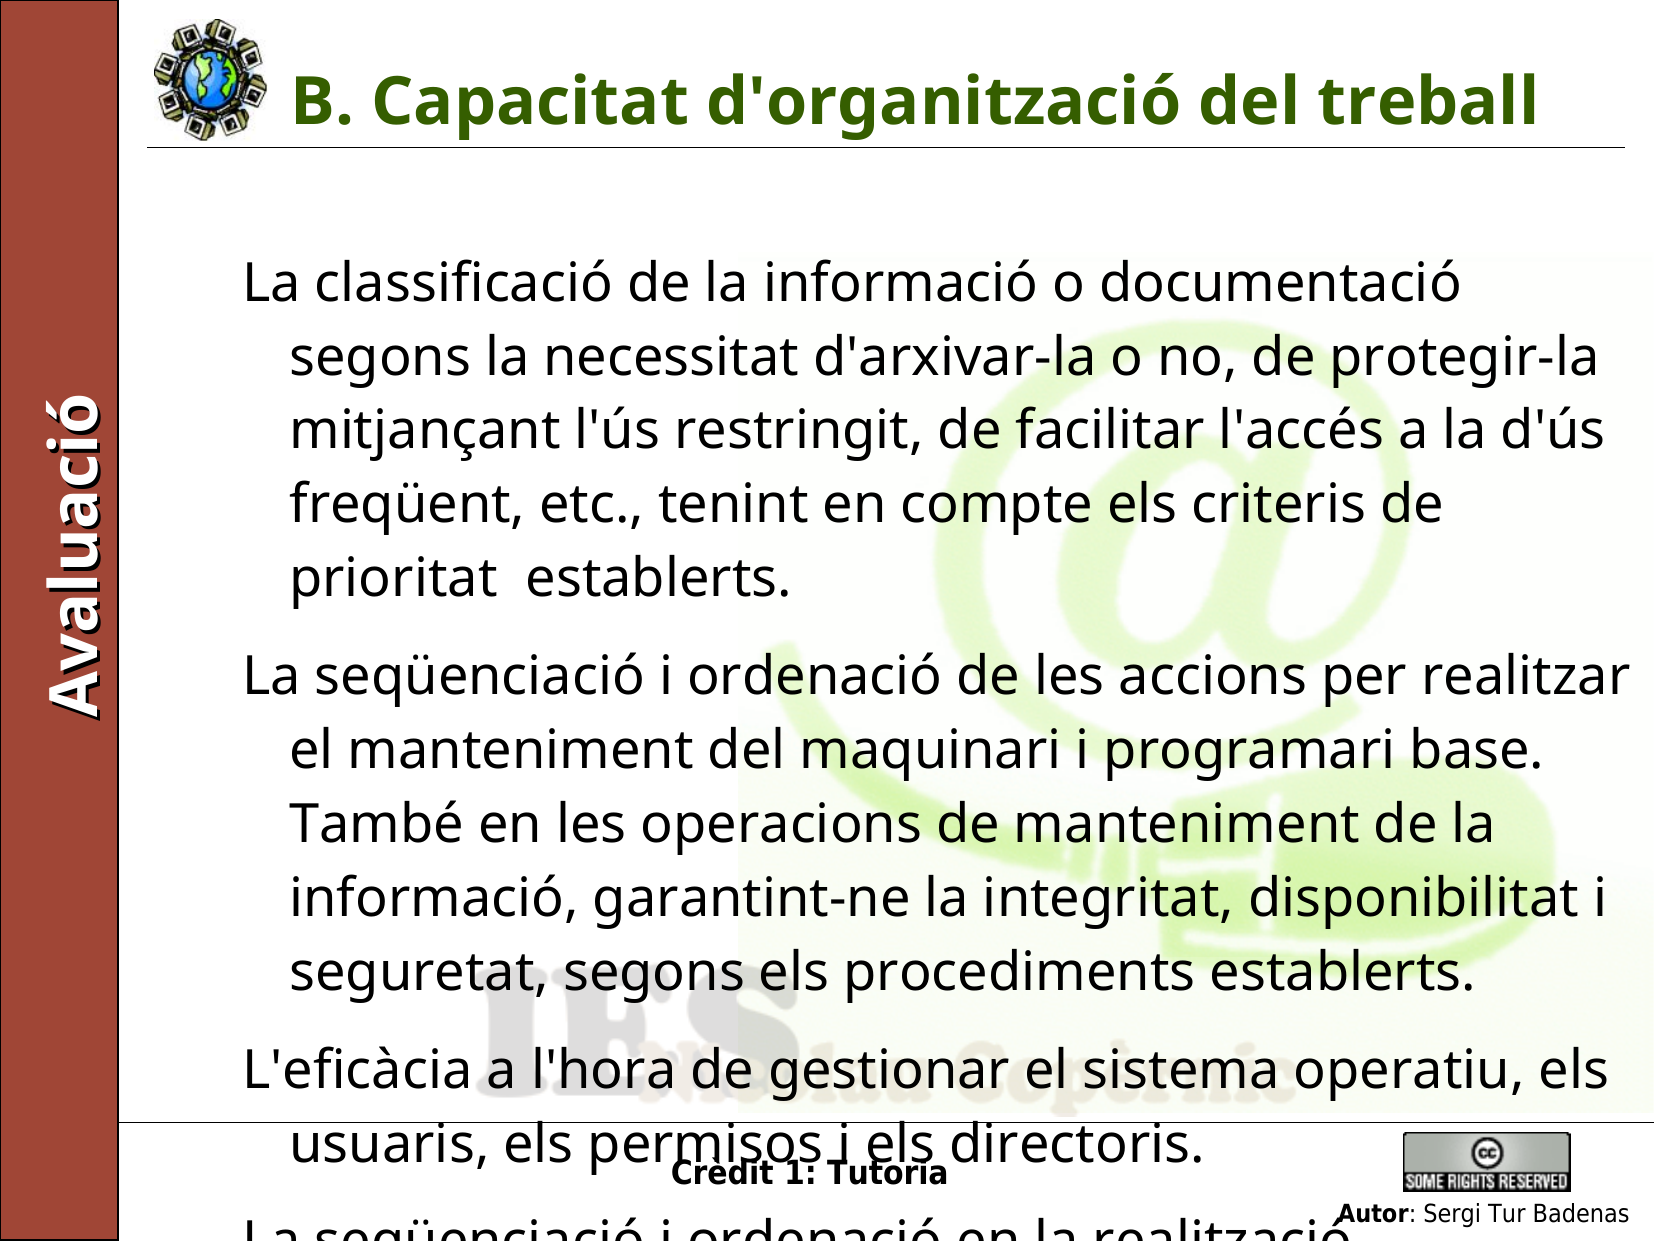

# B. Capacitat d'organització del treball
La classificació de la informació o documentació segons la necessitat d'arxivar-la o no, de protegir-la mitjançant l'ús restringit, de facilitar l'accés a la d'ús freqüent, etc., tenint en compte els criteris de prioritat establerts.
La seqüenciació i ordenació de les accions per realitzar el manteniment del maquinari i programari base. També en les operacions de manteniment de la informació, garantint-ne la integritat, disponibilitat i seguretat, segons els procediments establerts.
L'eficàcia a l'hora de gestionar el sistema operatiu, els usuaris, els permisos i els directoris.
La seqüenciació i ordenació en la realització d'operacions bàsiques de manteniment de la clientela.